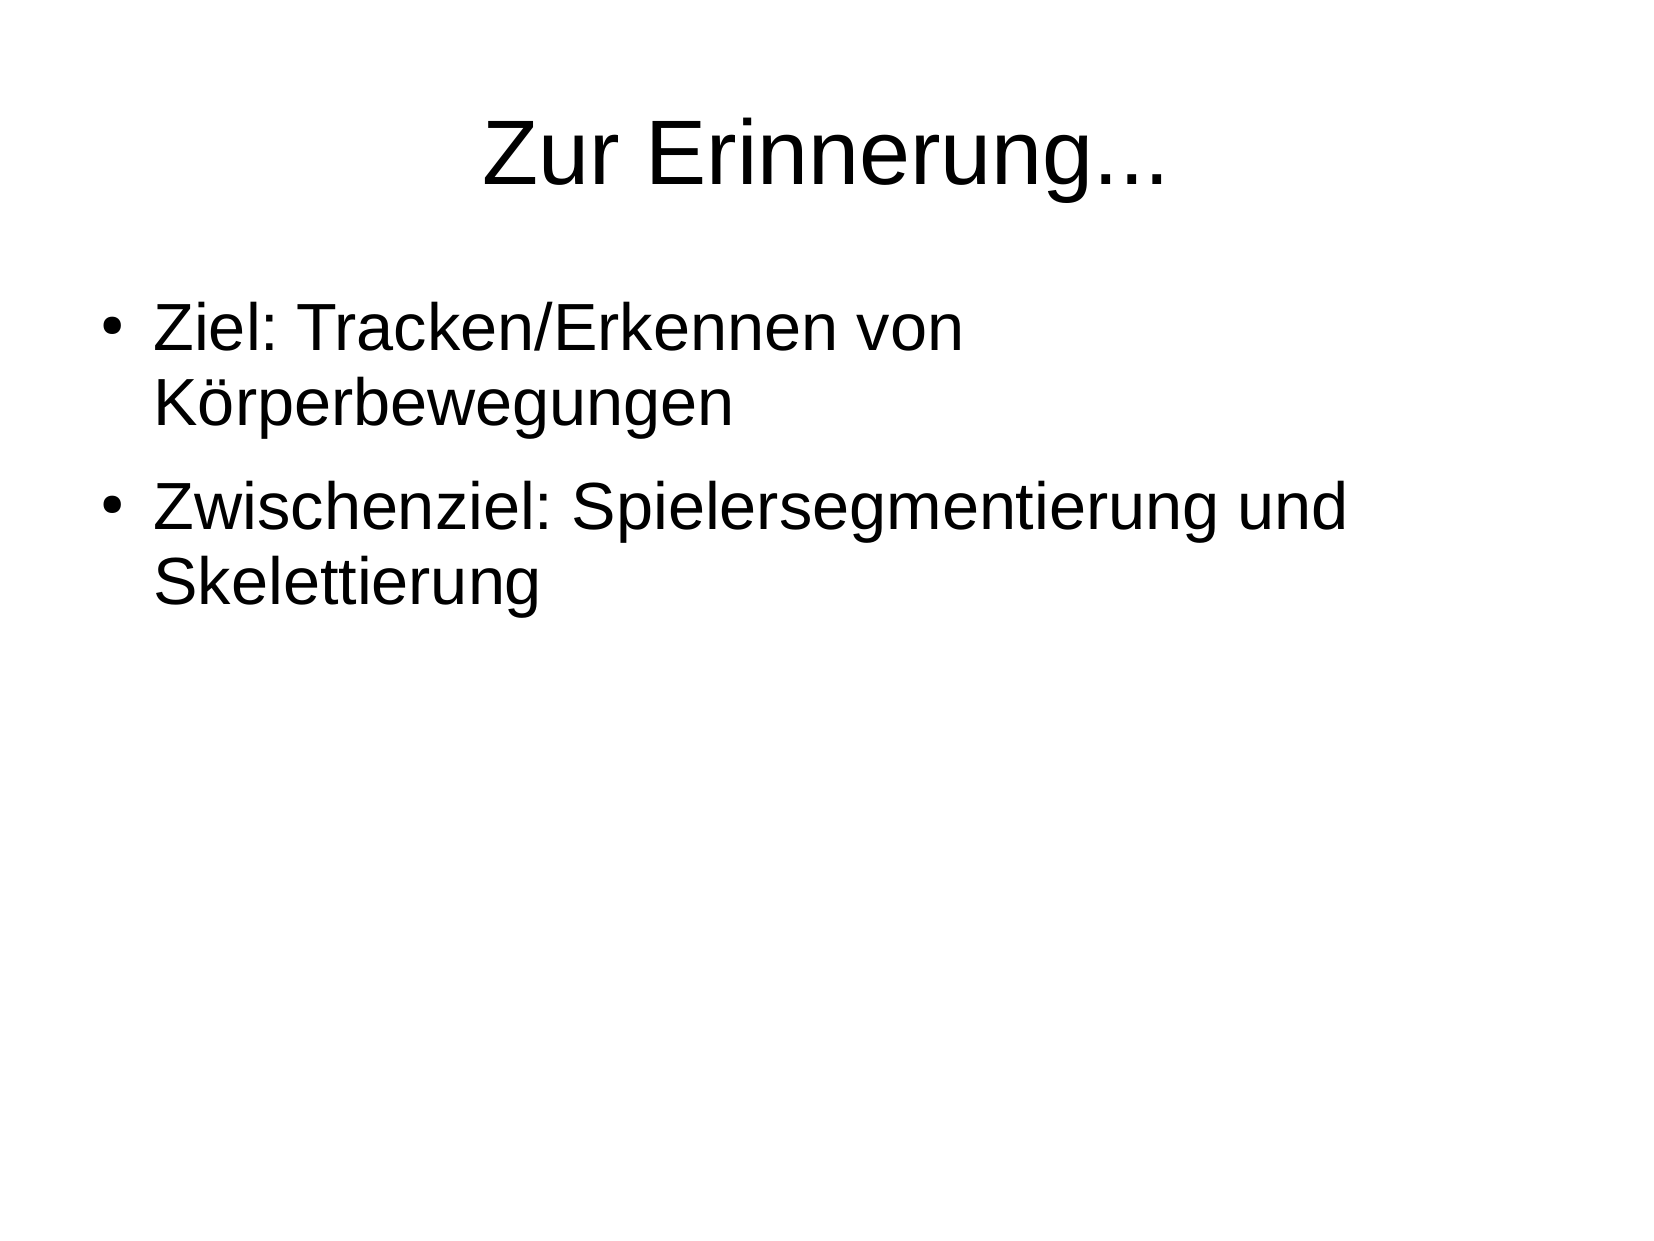

# Zur Erinnerung...
Ziel: Tracken/Erkennen von Körperbewegungen
Zwischenziel: Spielersegmentierung und Skelettierung